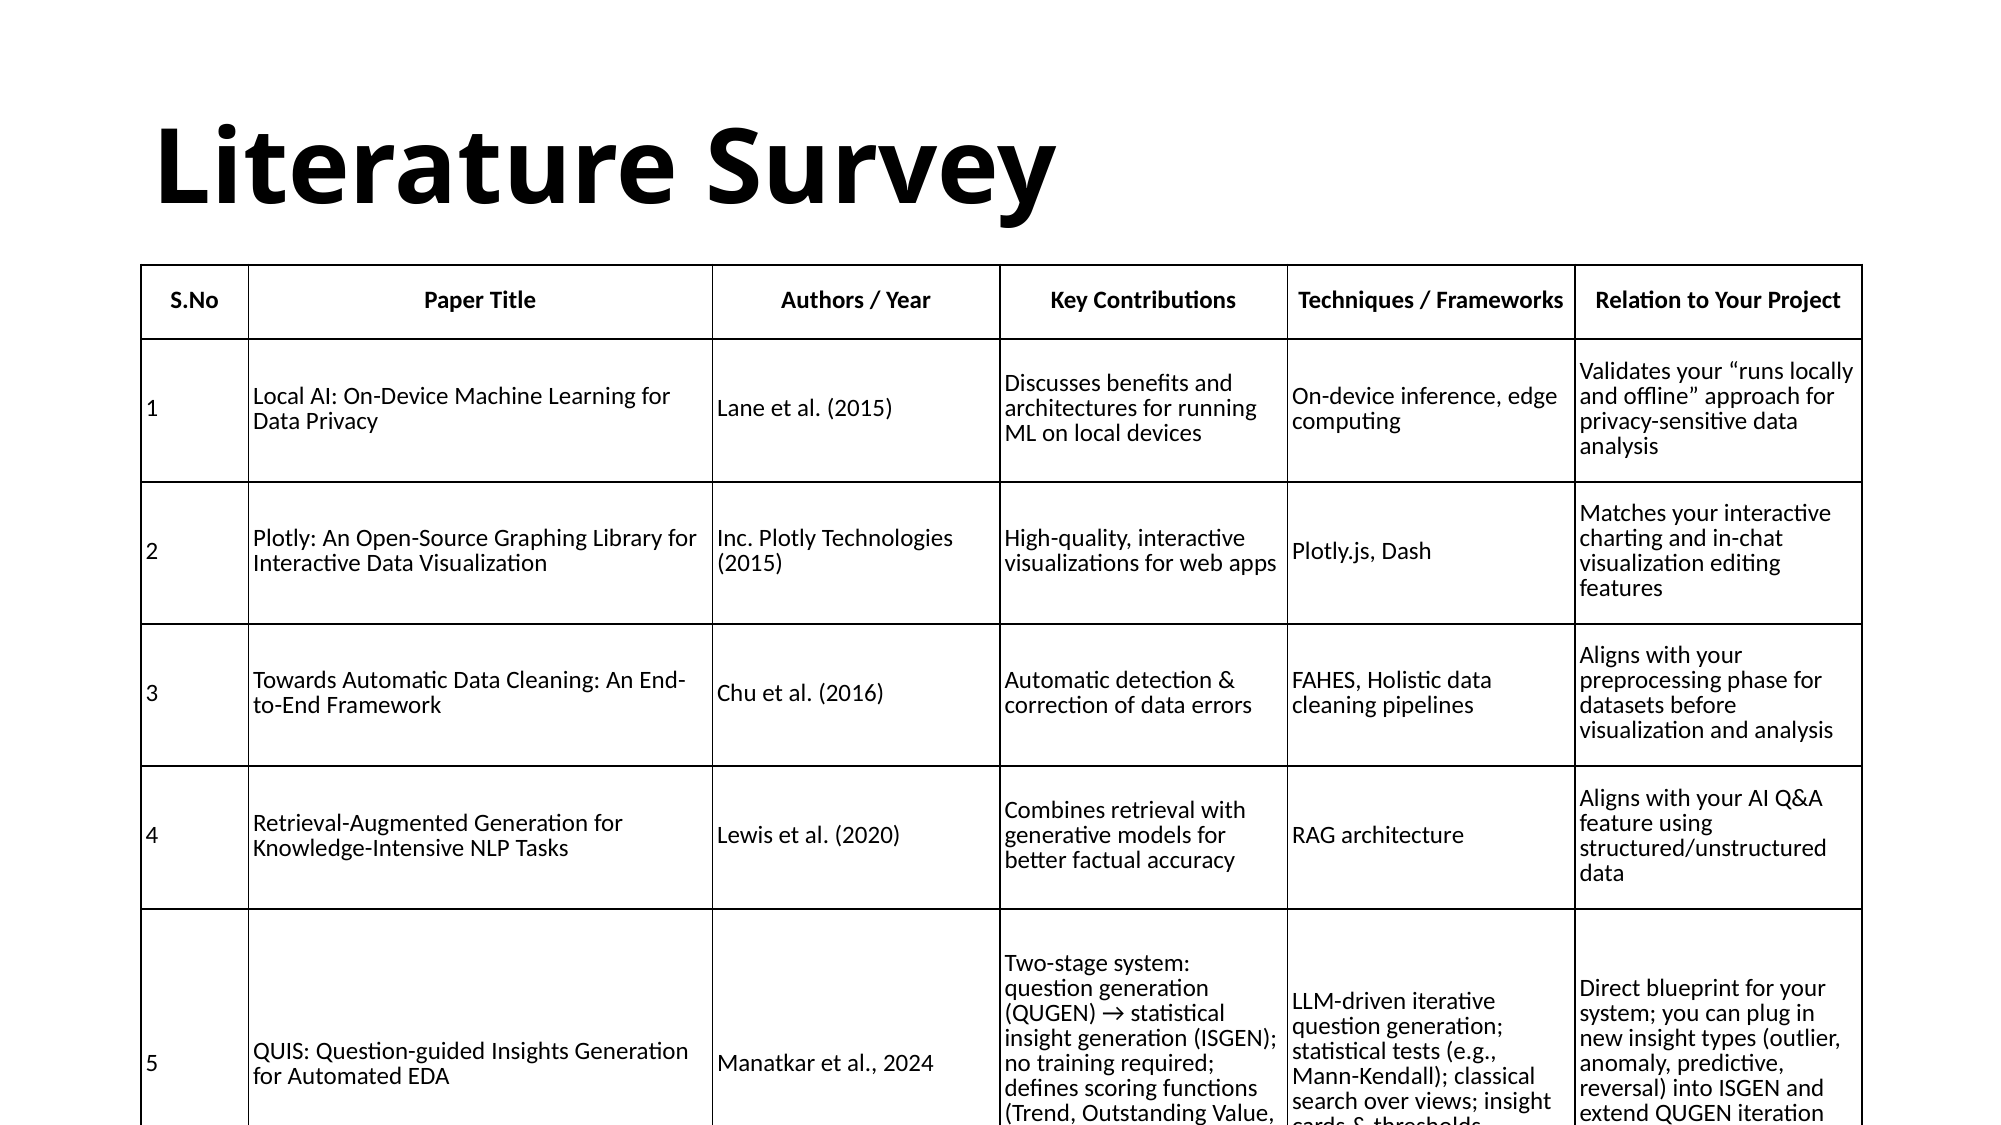

# Literature Survey
| S.No | Paper Title | Authors / Year | Key Contributions | Techniques / Frameworks | Relation to Your Project |
| --- | --- | --- | --- | --- | --- |
| 1 | Local AI: On-Device Machine Learning for Data Privacy | Lane et al. (2015) | Discusses benefits and architectures for running ML on local devices | On-device inference, edge computing | Validates your “runs locally and offline” approach for privacy-sensitive data analysis |
| 2 | Plotly: An Open-Source Graphing Library for Interactive Data Visualization | Inc. Plotly Technologies (2015) | High-quality, interactive visualizations for web apps | Plotly.js, Dash | Matches your interactive charting and in-chat visualization editing features |
| 3 | Towards Automatic Data Cleaning: An End-to-End Framework | Chu et al. (2016) | Automatic detection & correction of data errors | FAHES, Holistic data cleaning pipelines | Aligns with your preprocessing phase for datasets before visualization and analysis |
| 4 | Retrieval-Augmented Generation for Knowledge-Intensive NLP Tasks | Lewis et al. (2020) | Combines retrieval with generative models for better factual accuracy | RAG architecture | Aligns with your AI Q&A feature using structured/unstructured data |
| 5 | QUIS: Question-guided Insights Generation for Automated EDA | Manatkar et al., 2024 | Two-stage system: question generation (QUGEN) → statistical insight generation (ISGEN); no training required; defines scoring functions (Trend, Outstanding Value, Attribution, Distribution Difference). | LLM-driven iterative question generation; statistical tests (e.g., Mann-Kendall); classical search over views; insight cards & thresholds | Direct blueprint for your system; you can plug in new insight types (outlier, anomaly, predictive, reversal) into ISGEN and extend QUGEN iteration policy. |